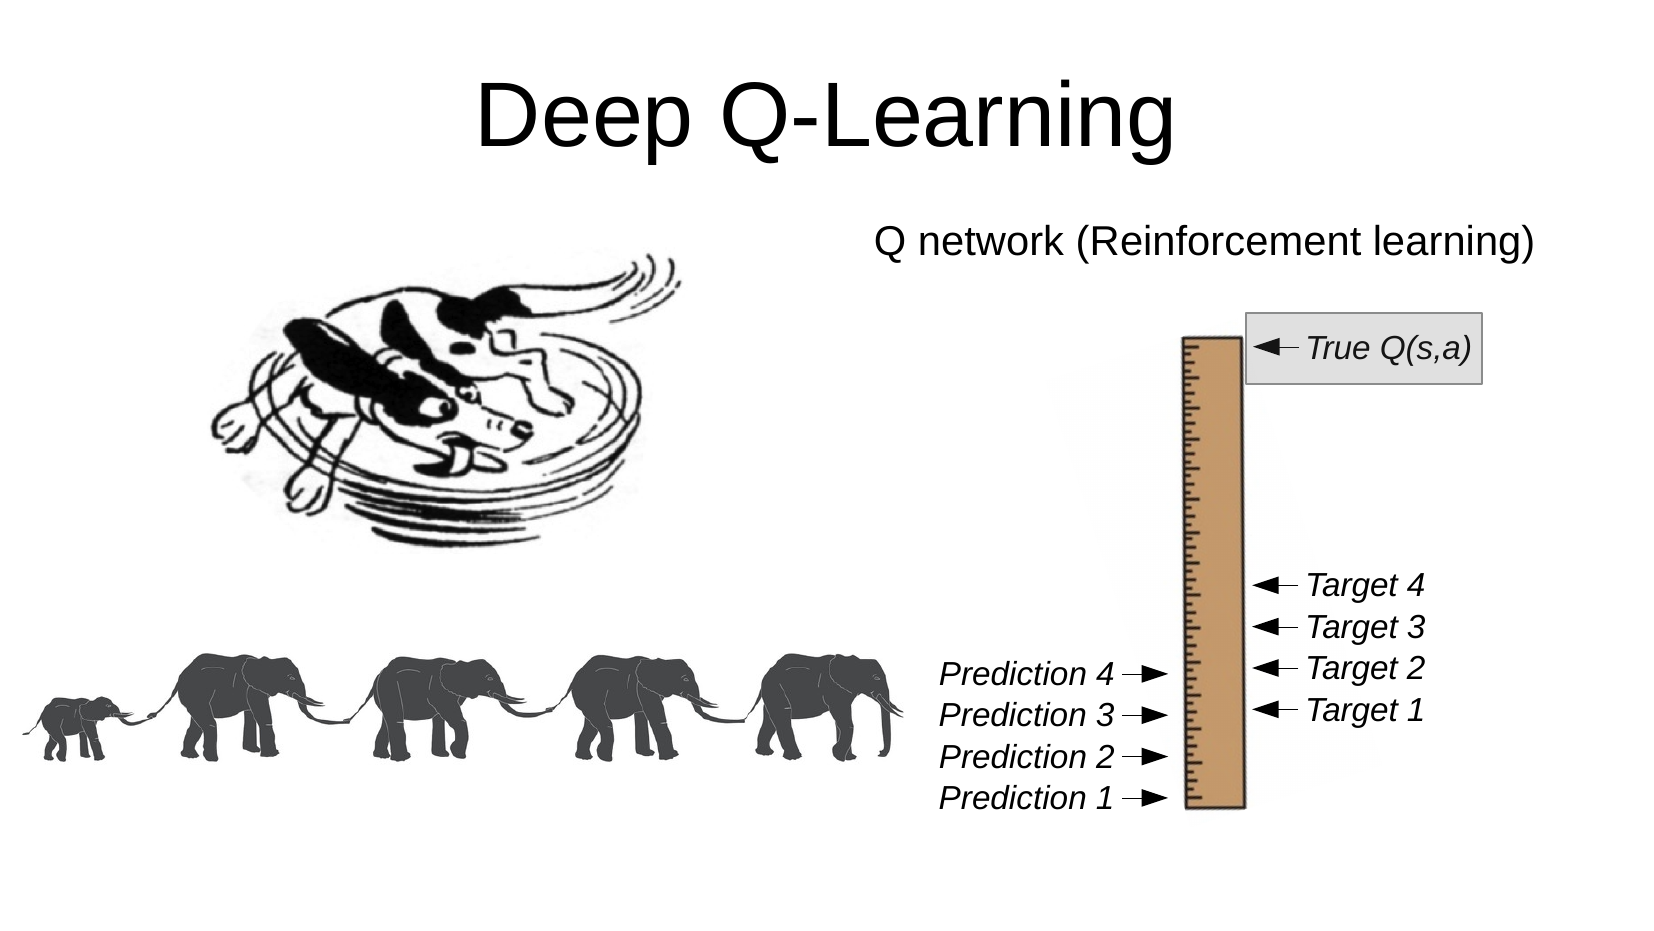

# Deep Q-Learning
Q network (Reinforcement learning)
True Q(s,a)
Target 4
Target 3
Target 2
Prediction 4
Target 1
Prediction 3
Prediction 2
Prediction 1